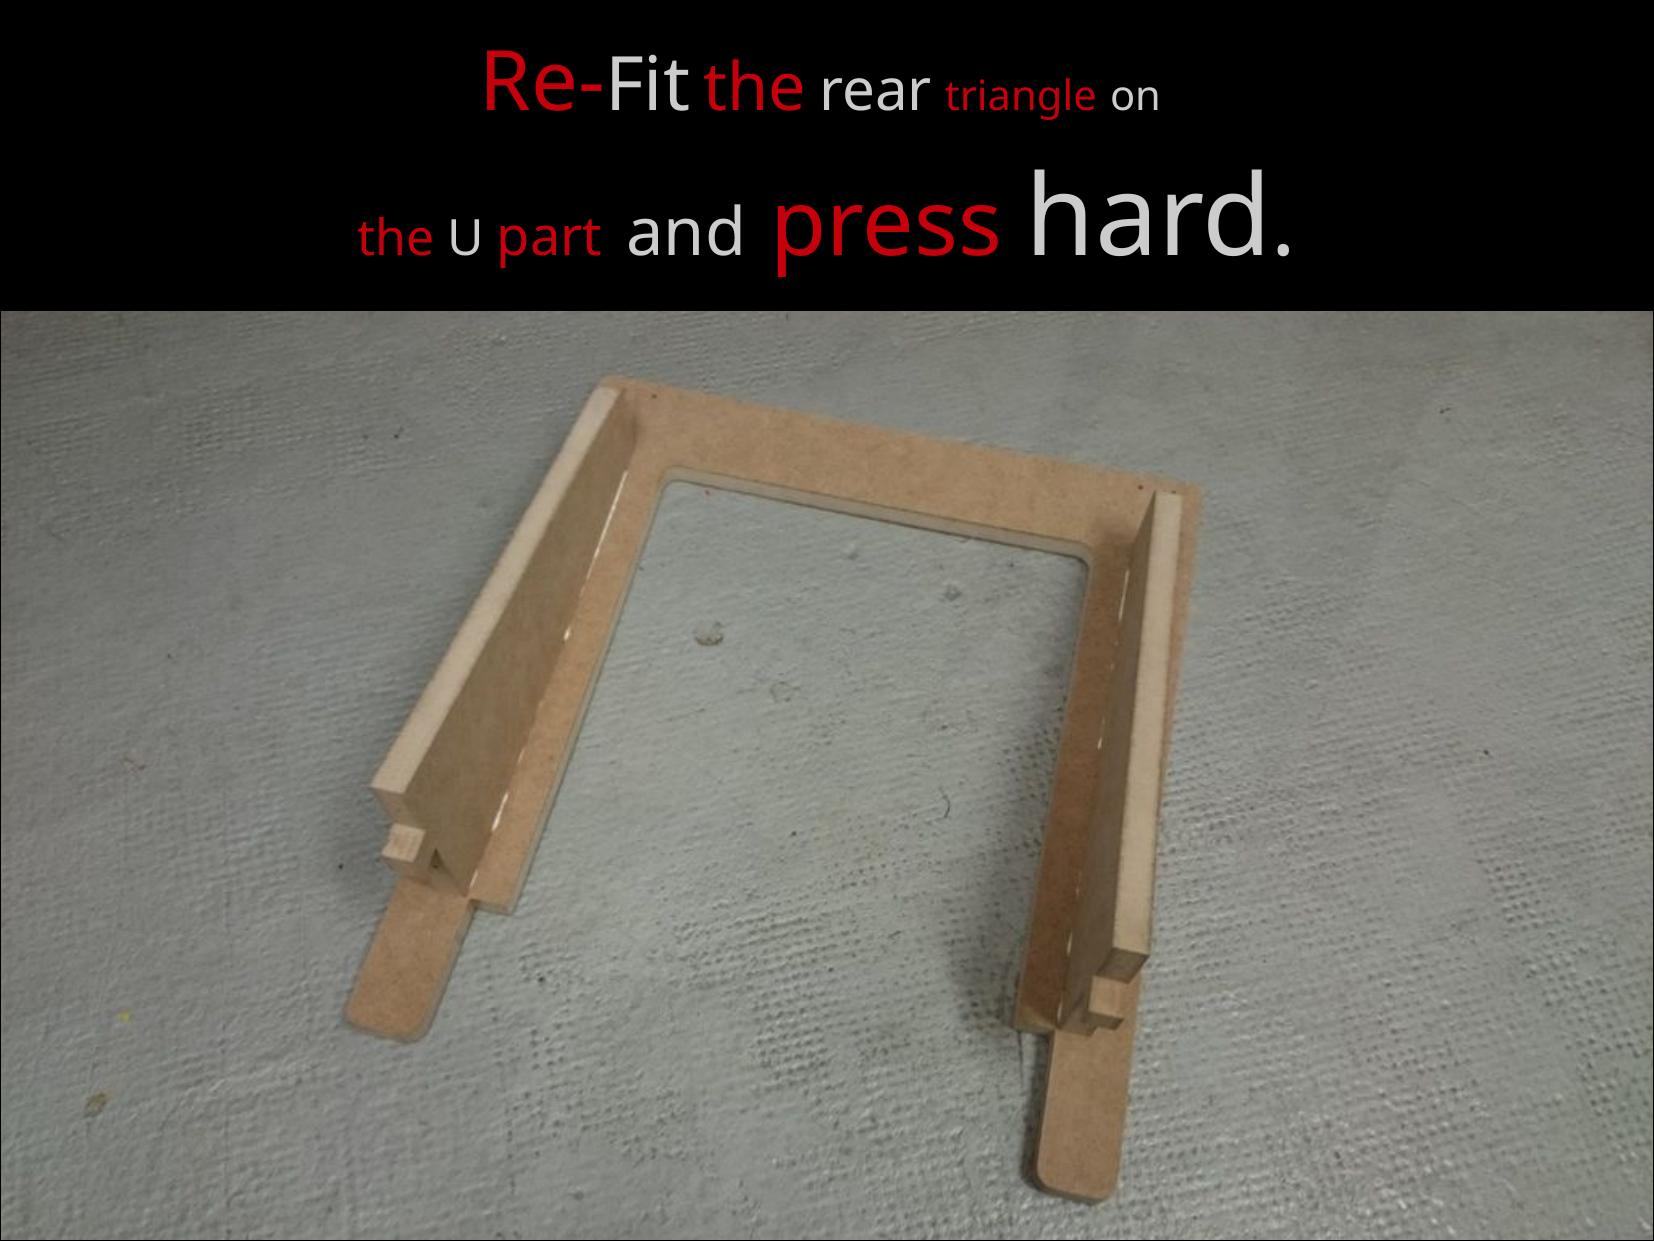

# Re-Fit the rear triangle on the U part and press hard.